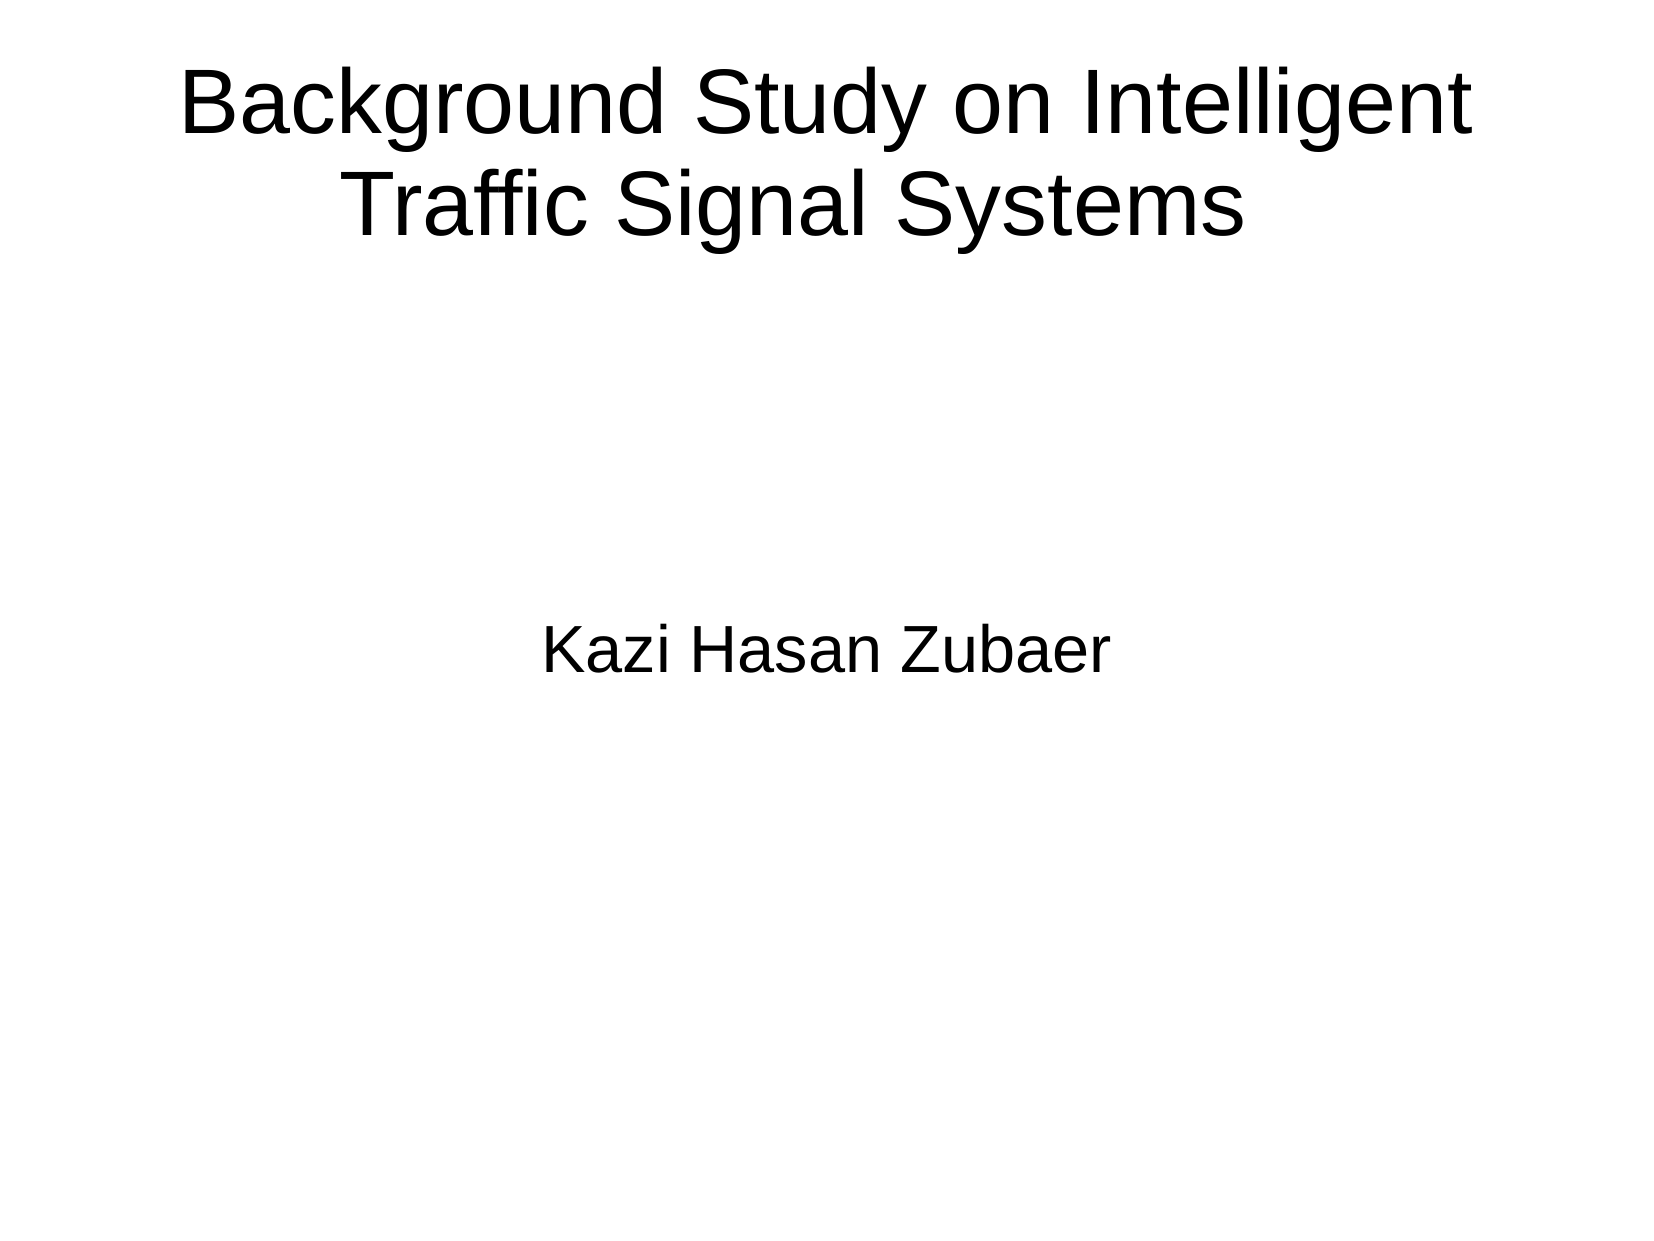

# Background Study on Intelligent Traffic Signal Systems
Kazi Hasan Zubaer